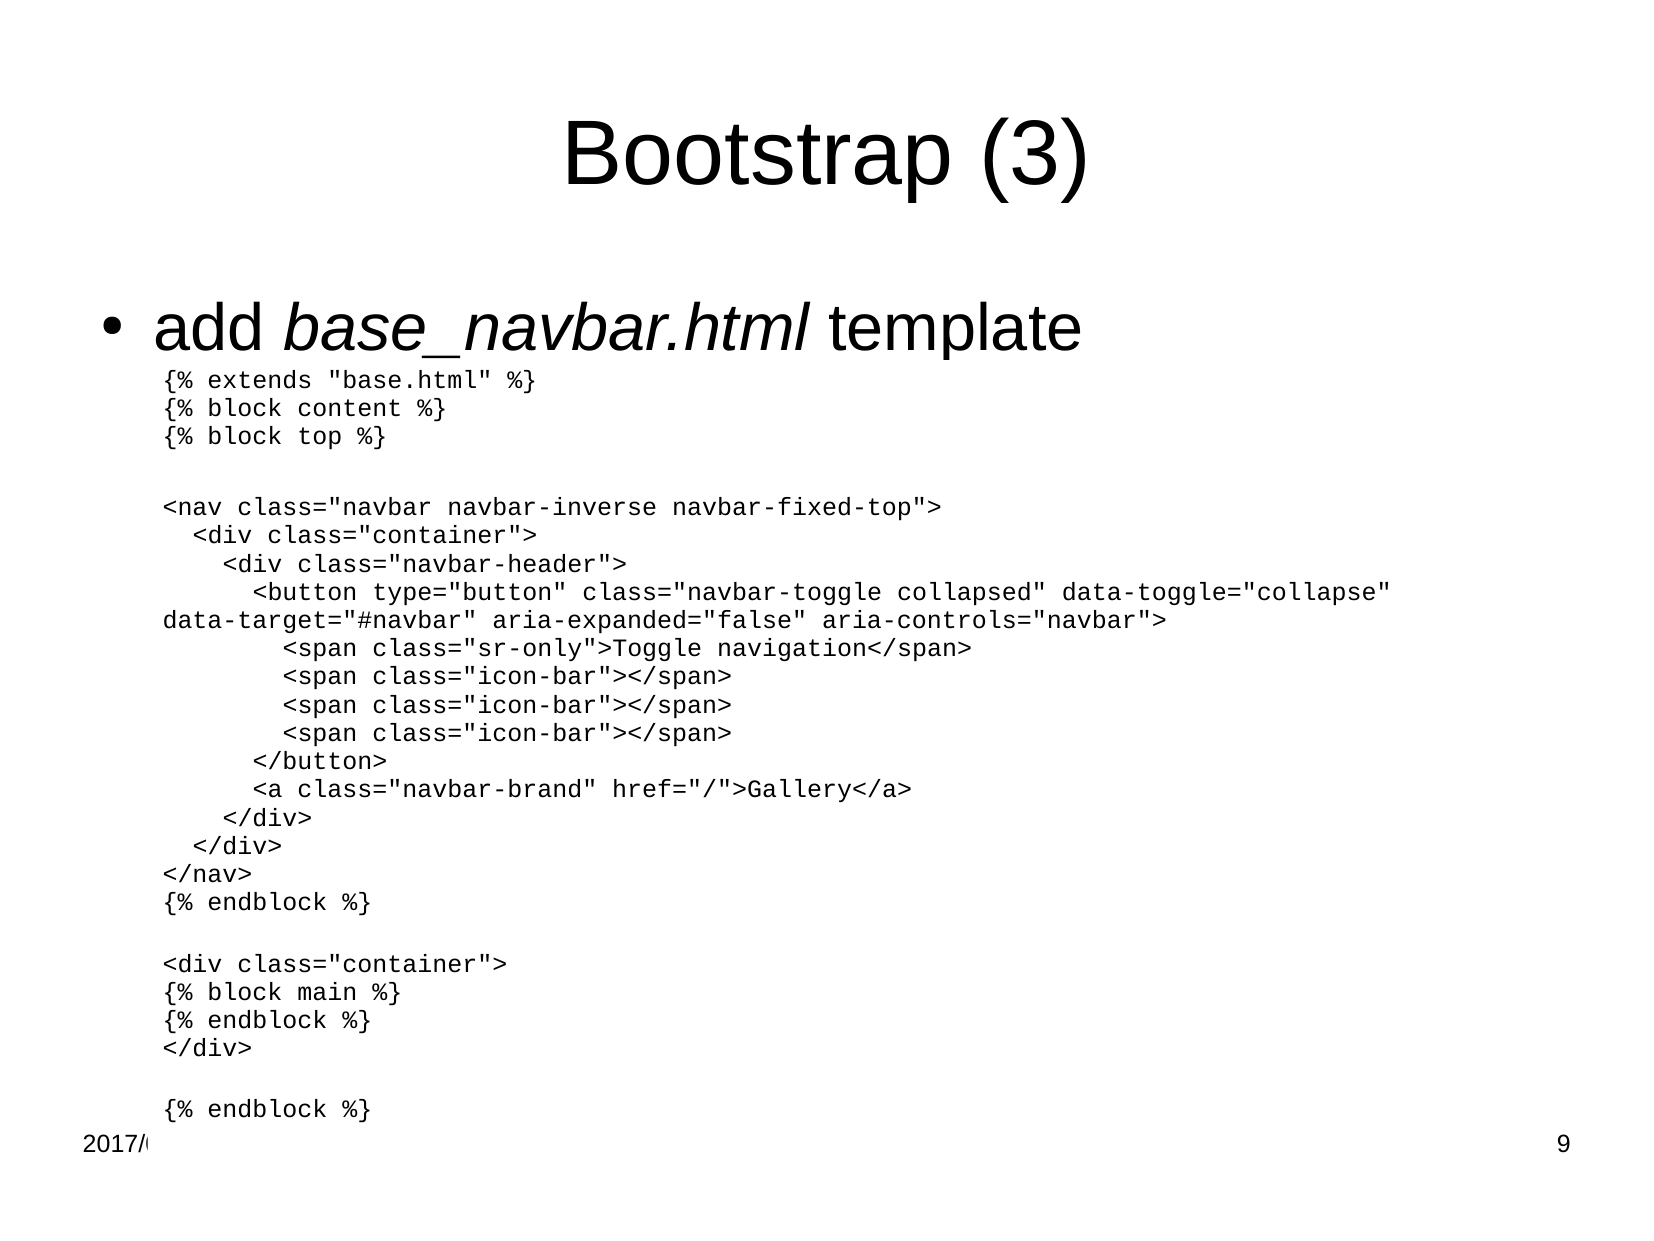

# Bootstrap (3)
add base_navbar.html template
{% extends "base.html" %}
{% block content %}
{% block top %}
<nav class="navbar navbar-inverse navbar-fixed-top">
 <div class="container">
 <div class="navbar-header">
 <button type="button" class="navbar-toggle collapsed" data-toggle="collapse" data-target="#navbar" aria-expanded="false" aria-controls="navbar">
 <span class="sr-only">Toggle navigation</span>
 <span class="icon-bar"></span>
 <span class="icon-bar"></span>
 <span class="icon-bar"></span>
 </button>
 <a class="navbar-brand" href="/">Gallery</a>
 </div>
 </div>
</nav>
{% endblock %}
<div class="container">
{% block main %}
{% endblock %}
</div>
{% endblock %}
2017/03/13
Peter Reutemann
9